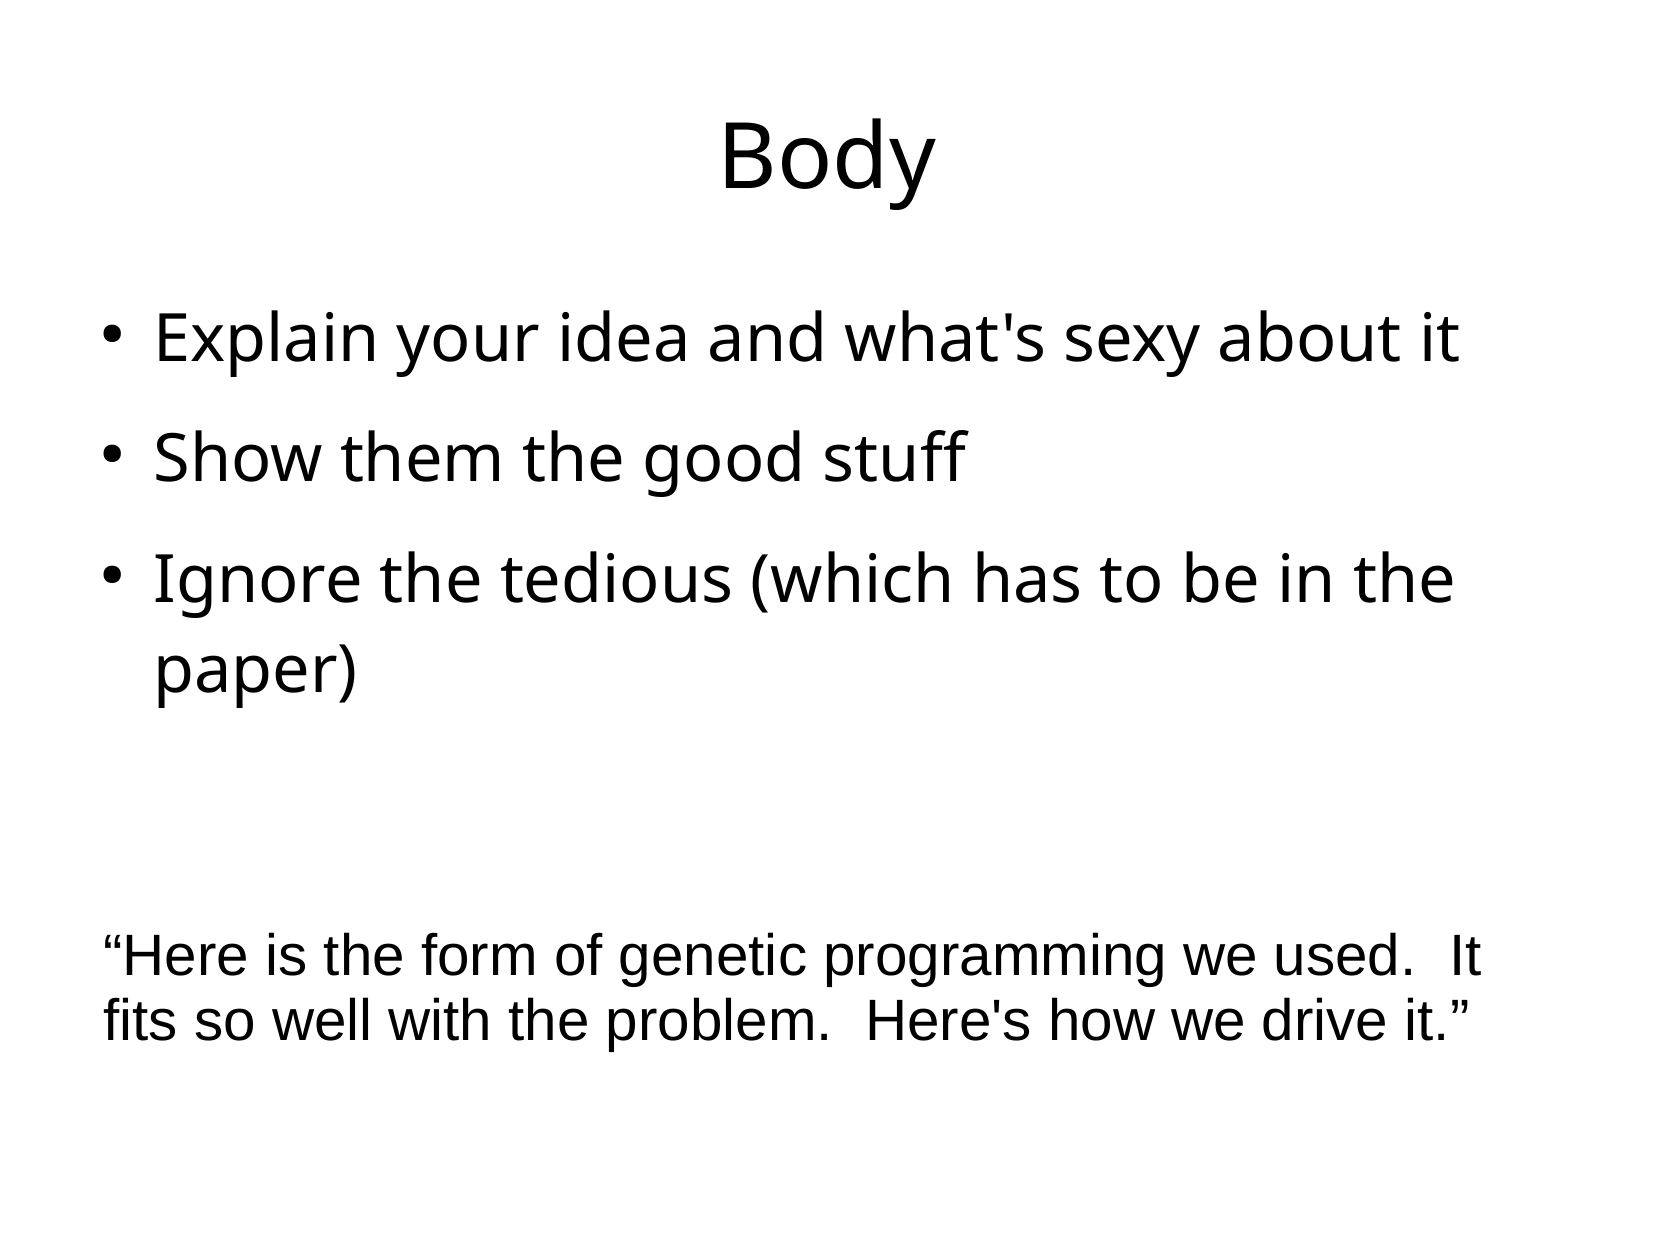

# Body
Explain your idea and what's sexy about it
Show them the good stuff
Ignore the tedious (which has to be in the paper)
“Here is the form of genetic programming we used. It fits so well with the problem. Here's how we drive it.”